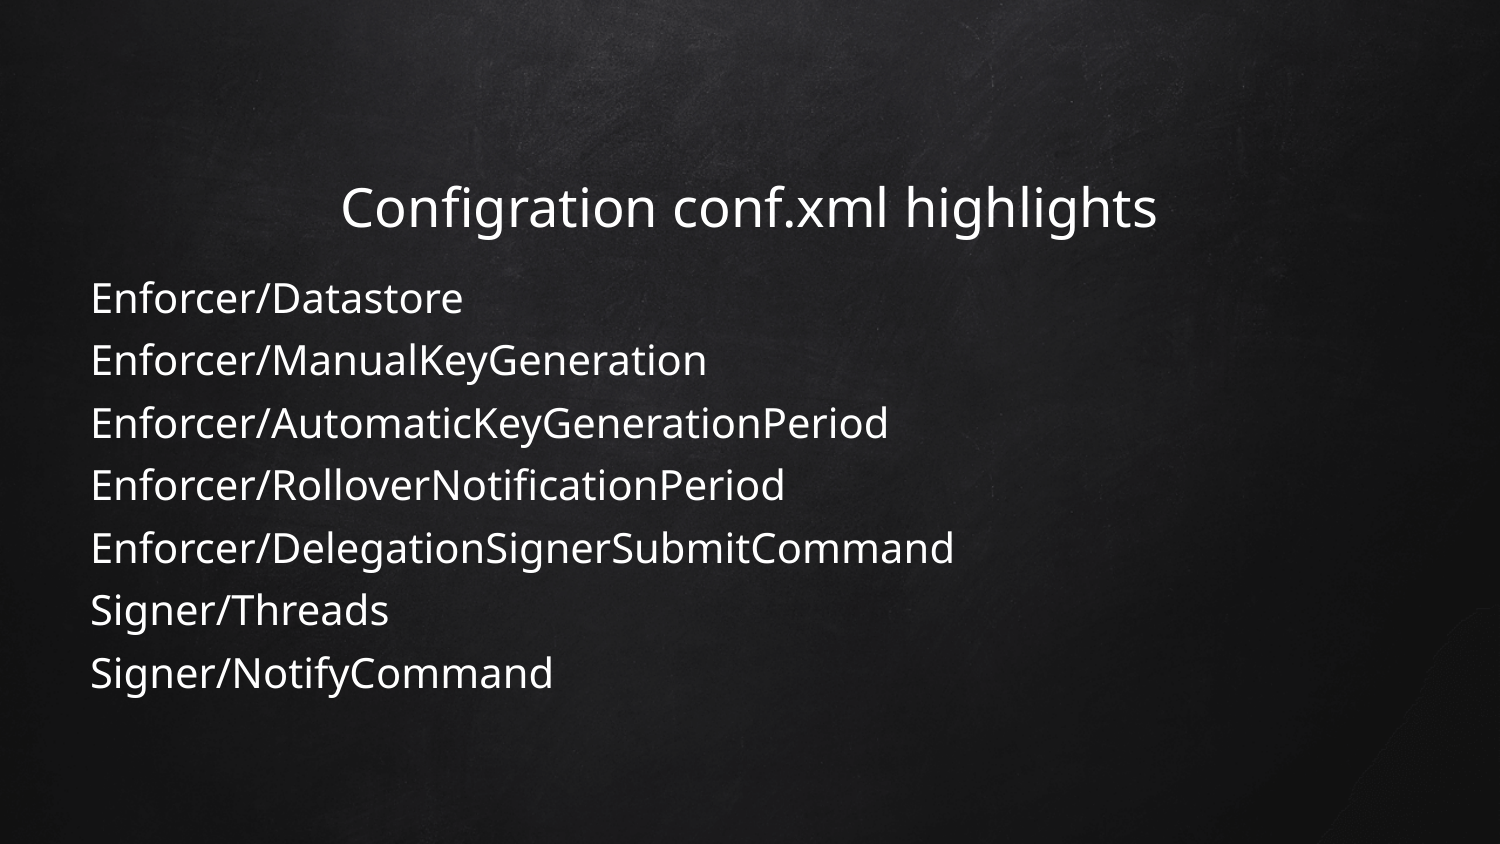

# Configration conf.xml highlights
Enforcer/Datastore
Enforcer/ManualKeyGeneration
Enforcer/AutomaticKeyGenerationPeriod
Enforcer/RolloverNotificationPeriod
Enforcer/DelegationSignerSubmitCommand
Signer/Threads
Signer/NotifyCommand